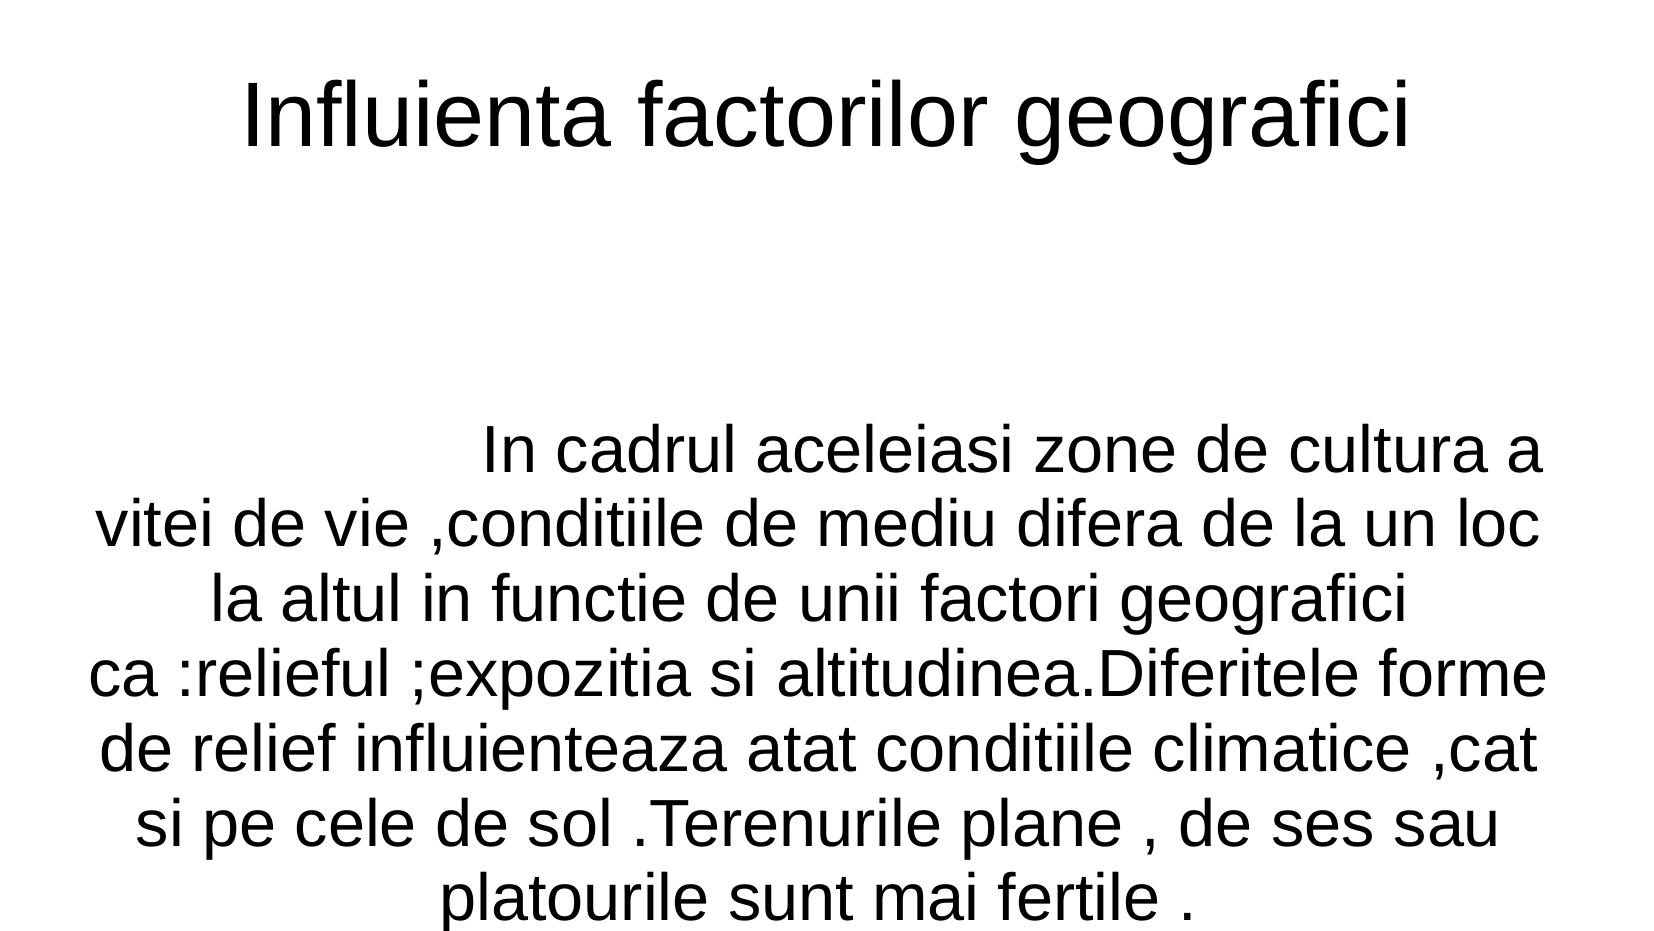

# Influienta factorilor geografici
 In cadrul aceleiasi zone de cultura a vitei de vie ,conditiile de mediu difera de la un loc la altul in functie de unii factori geografici ca :relieful ;expozitia si altitudinea.Diferitele forme de relief influienteaza atat conditiile climatice ,cat si pe cele de sol .Terenurile plane , de ses sau platourile sunt mai fertile .